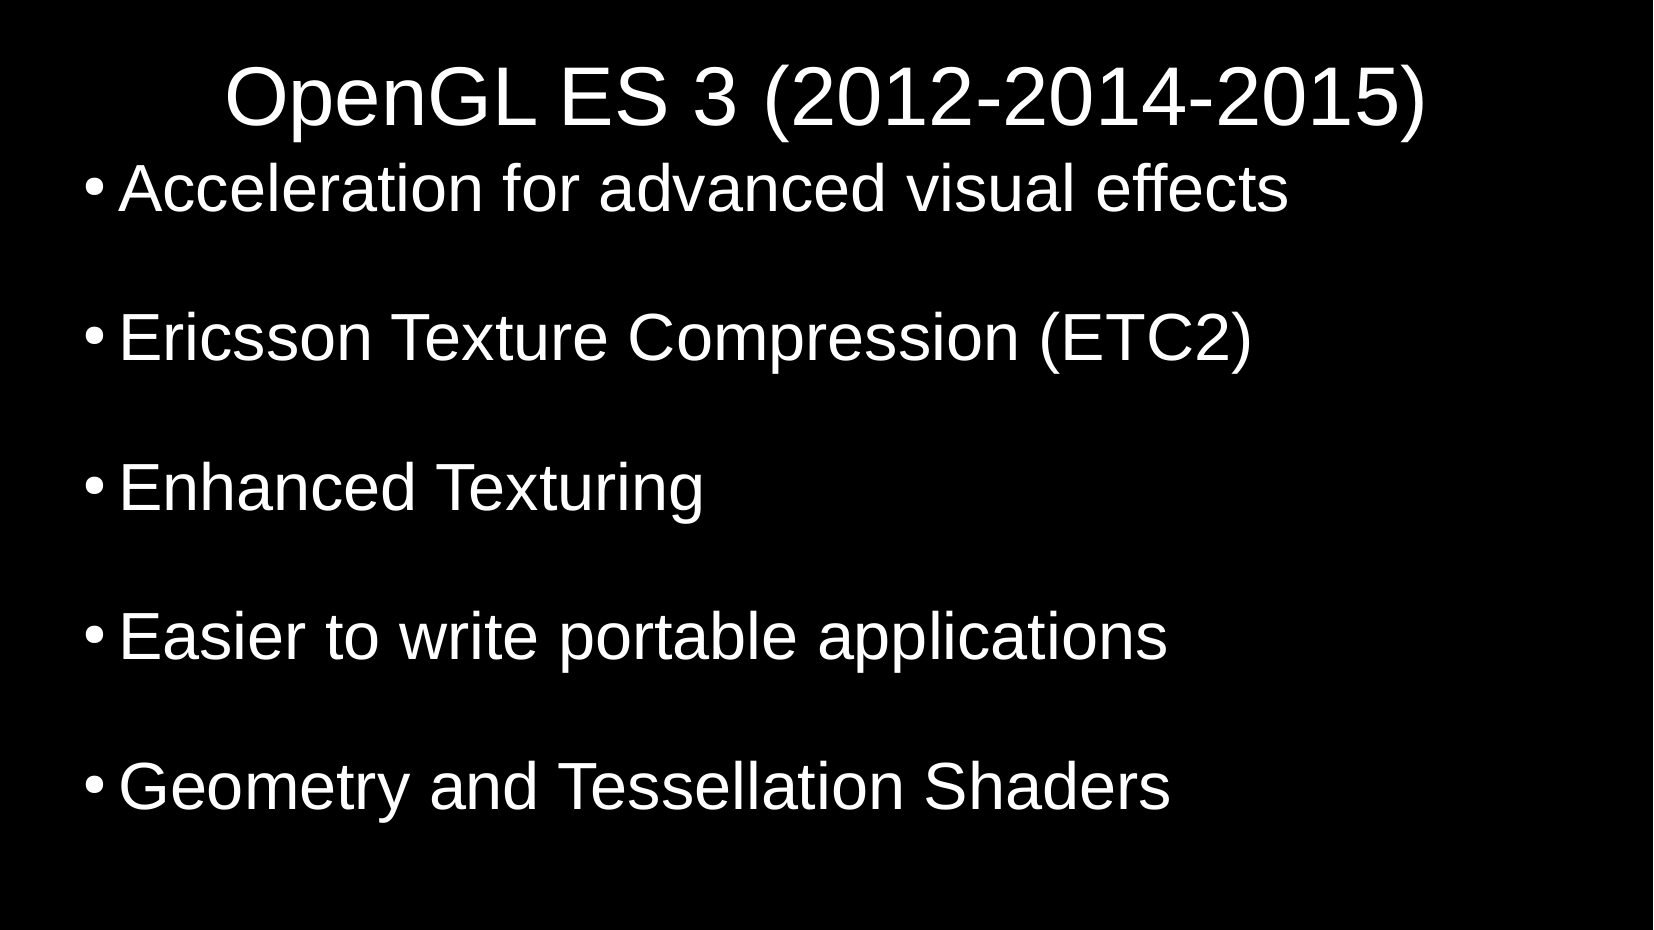

# OpenGL ES 3 (2012-2014-2015)
Acceleration for advanced visual effects
Ericsson Texture Compression (ETC2)
Enhanced Texturing
Easier to write portable applications
Geometry and Tessellation Shaders